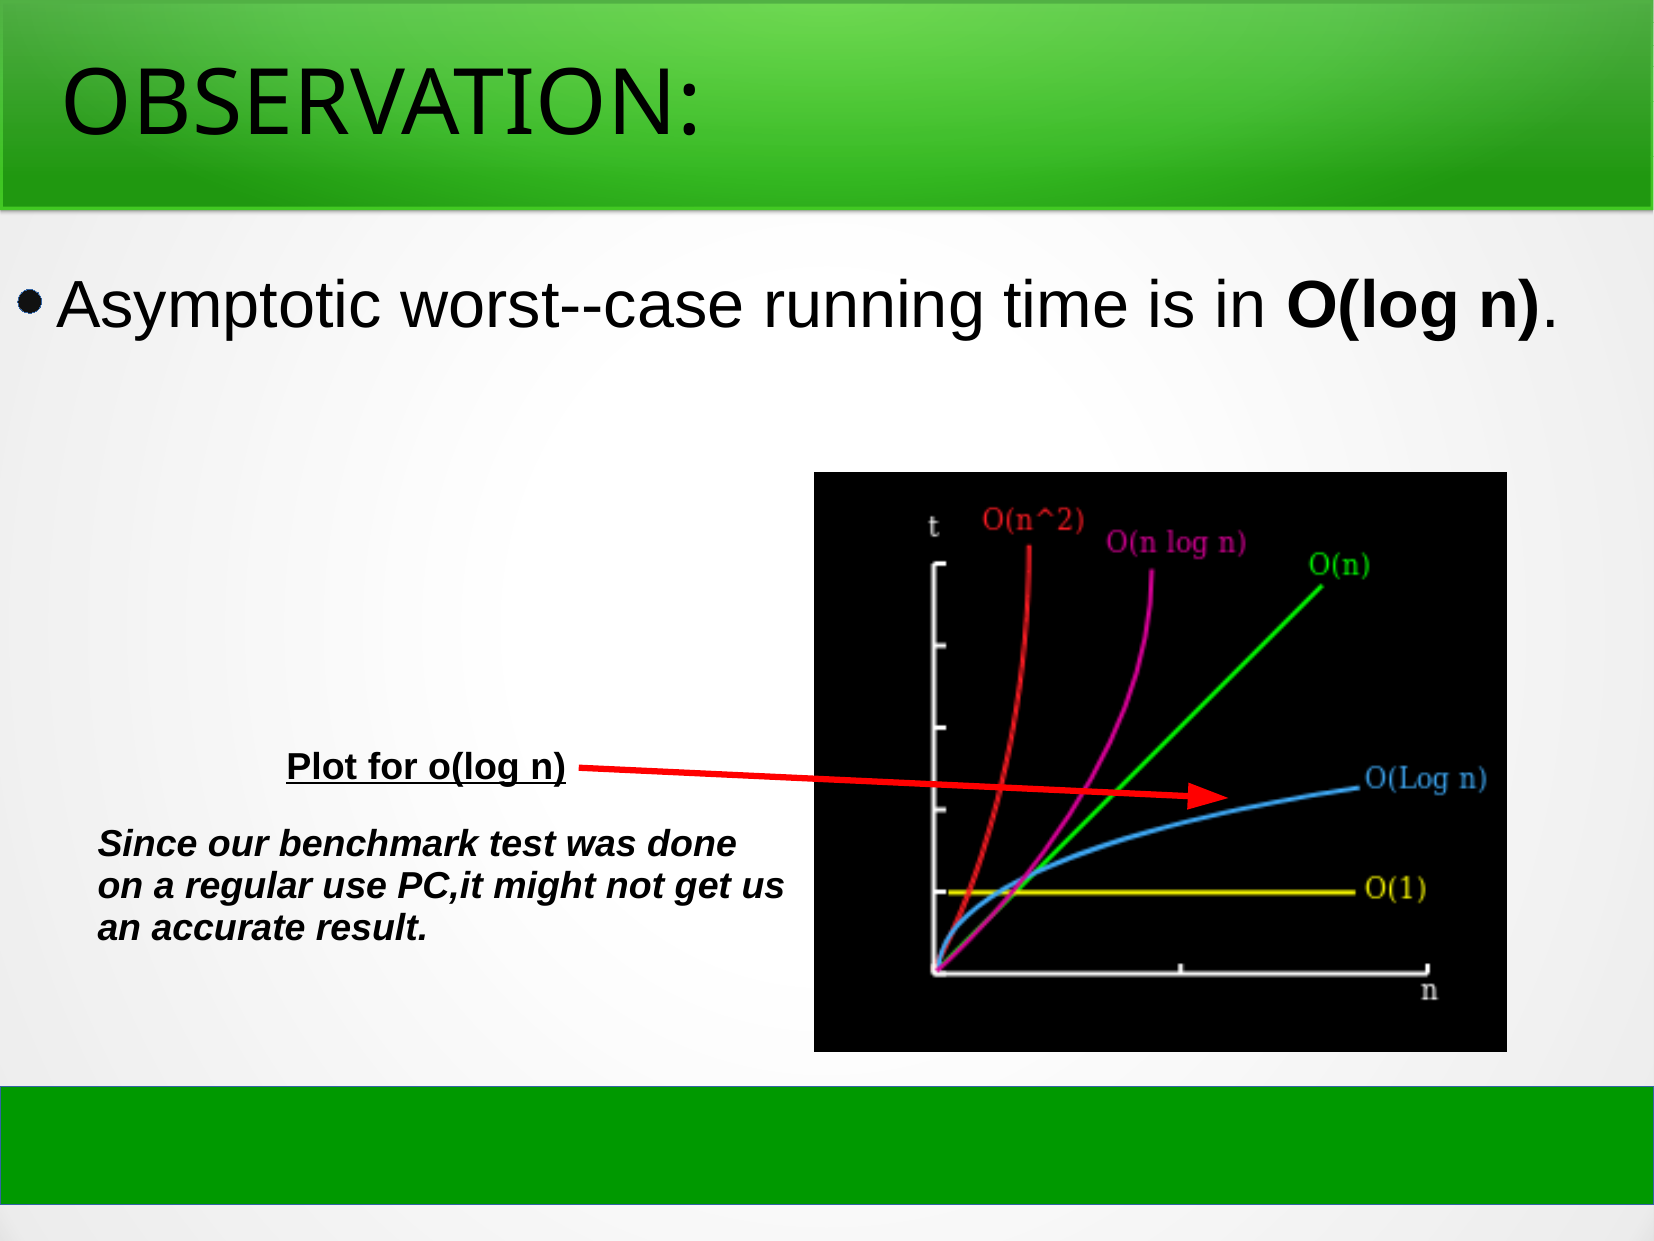

OBSERVATION:
Asymptotic worst--case running time is in O(log n).
Plot for o(log n)
Since our benchmark test was done
on a regular use PC,it might not get us
an accurate result.
12/26/03
AVL Trees - Lecture 8
48